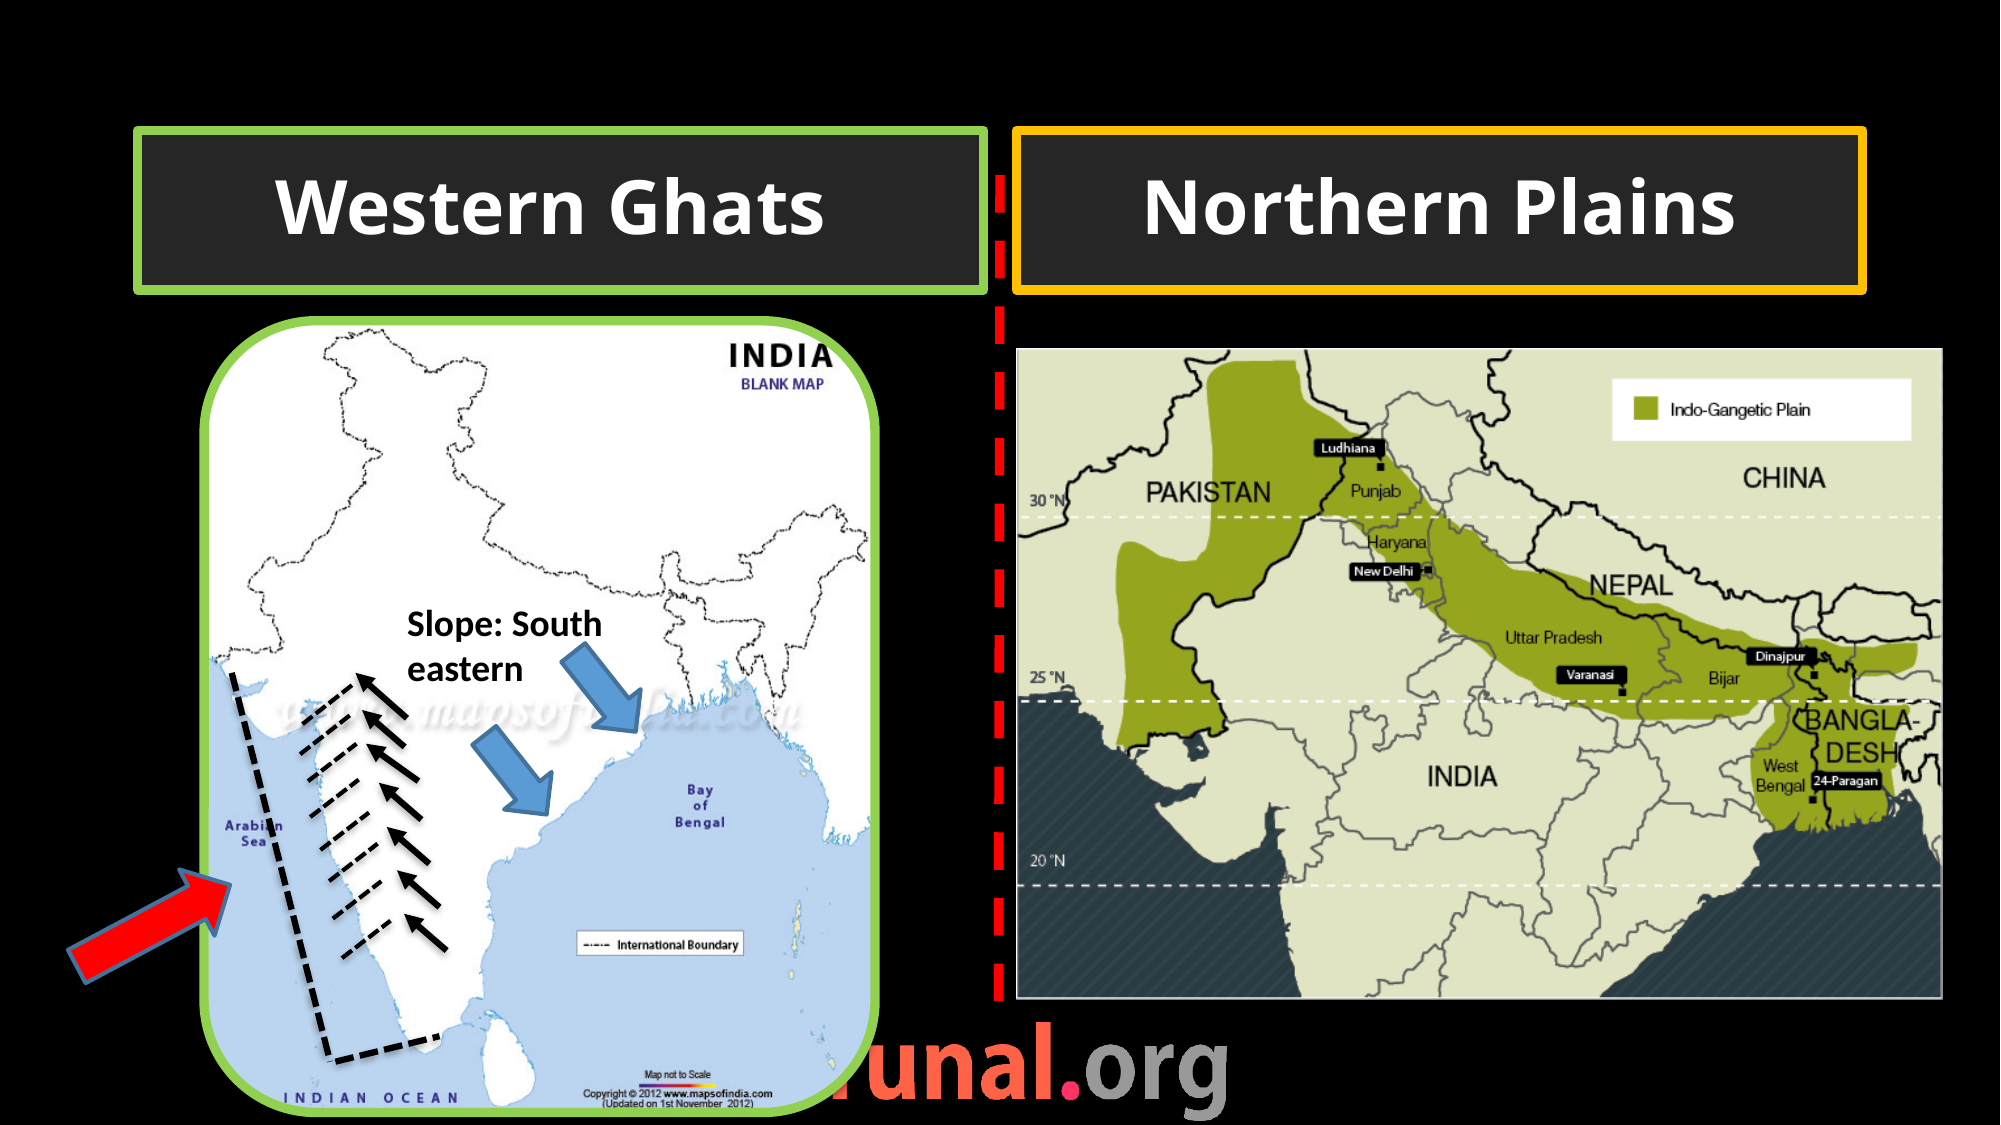

# Western Ghats
Northern Plains
Slope: South eastern